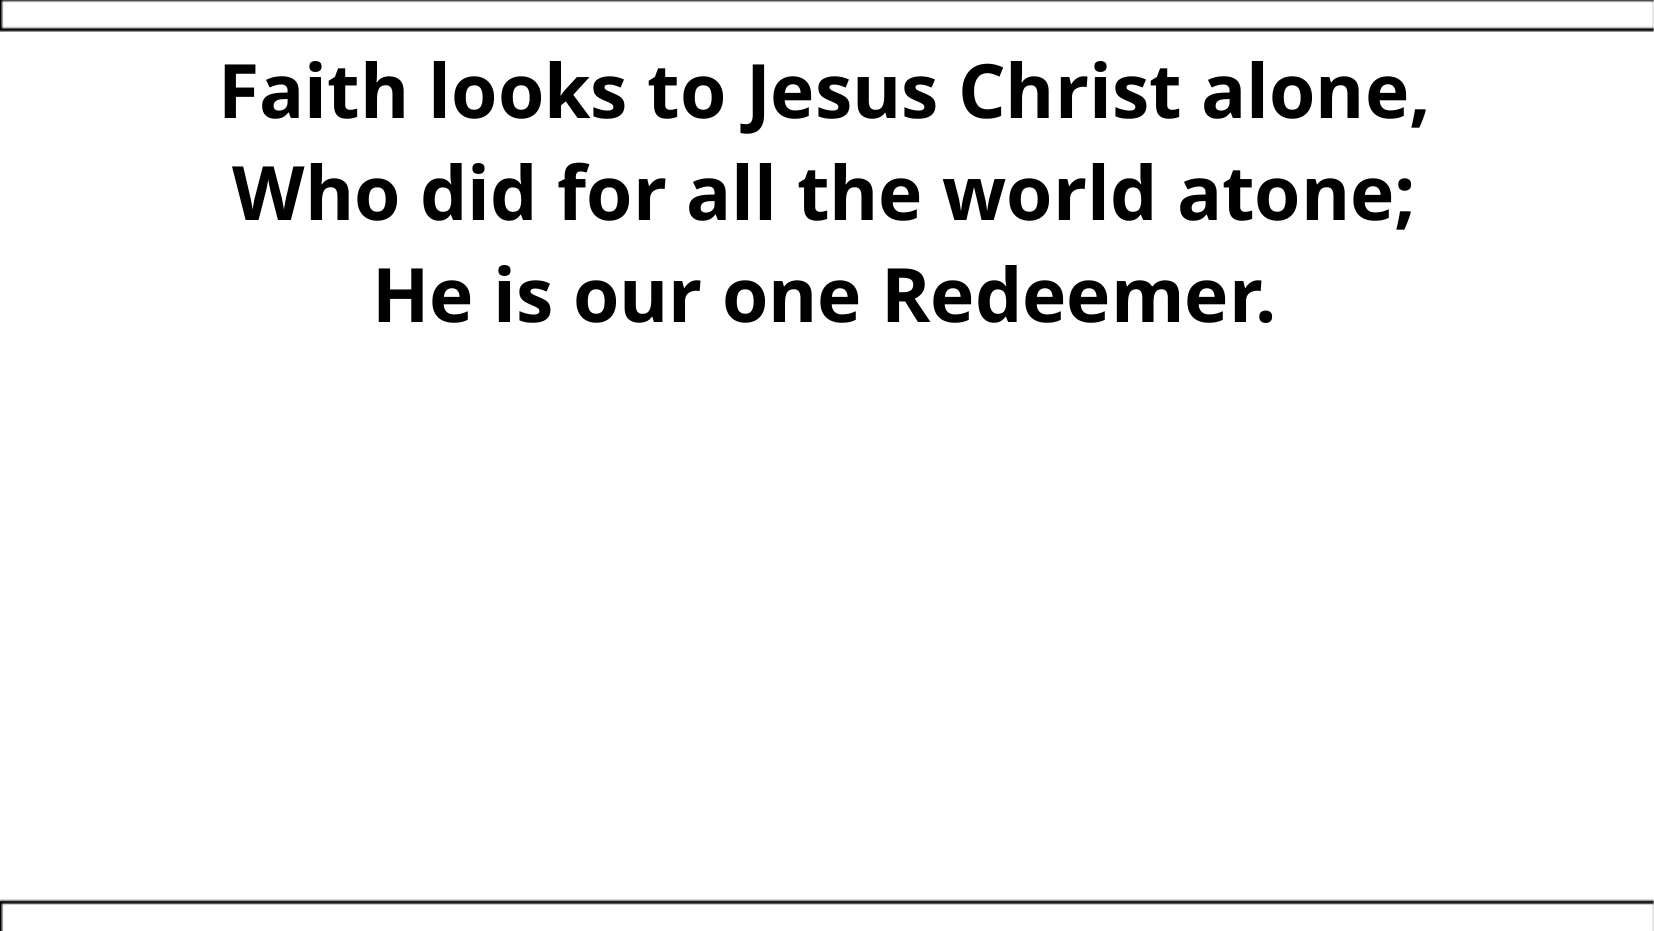

Faith looks to Jesus Christ alone,
Who did for all the world atone;
He is our one Redeemer.